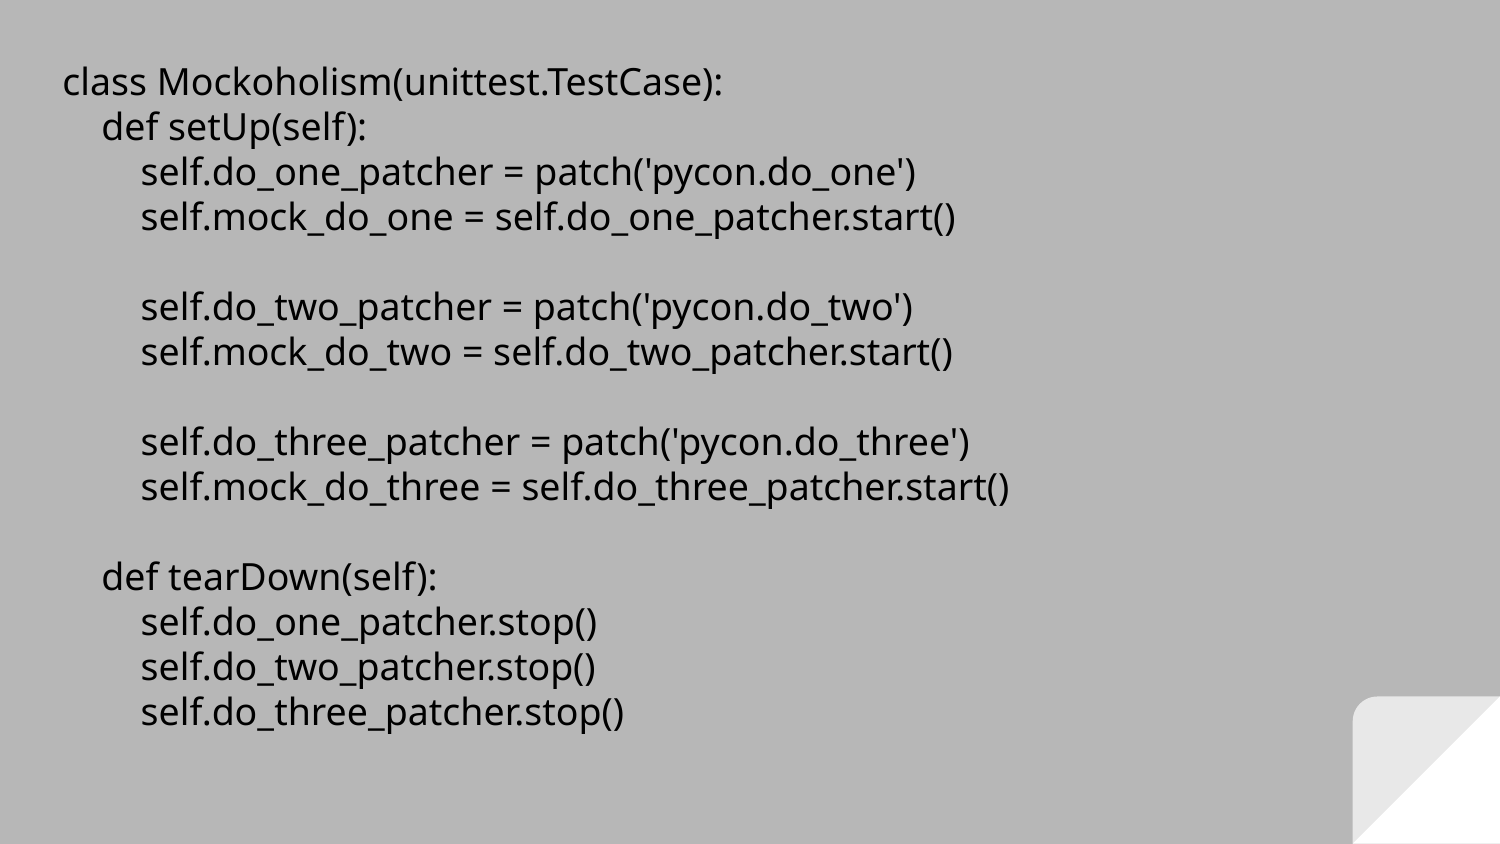

class Mockoholism(unittest.TestCase):
 def setUp(self):
 self.do_one_patcher = patch('pycon.do_one')
 self.mock_do_one = self.do_one_patcher.start()
 self.do_two_patcher = patch('pycon.do_two')
 self.mock_do_two = self.do_two_patcher.start()
 self.do_three_patcher = patch('pycon.do_three')
 self.mock_do_three = self.do_three_patcher.start()
 def tearDown(self):
 self.do_one_patcher.stop()
 self.do_two_patcher.stop()
 self.do_three_patcher.stop()